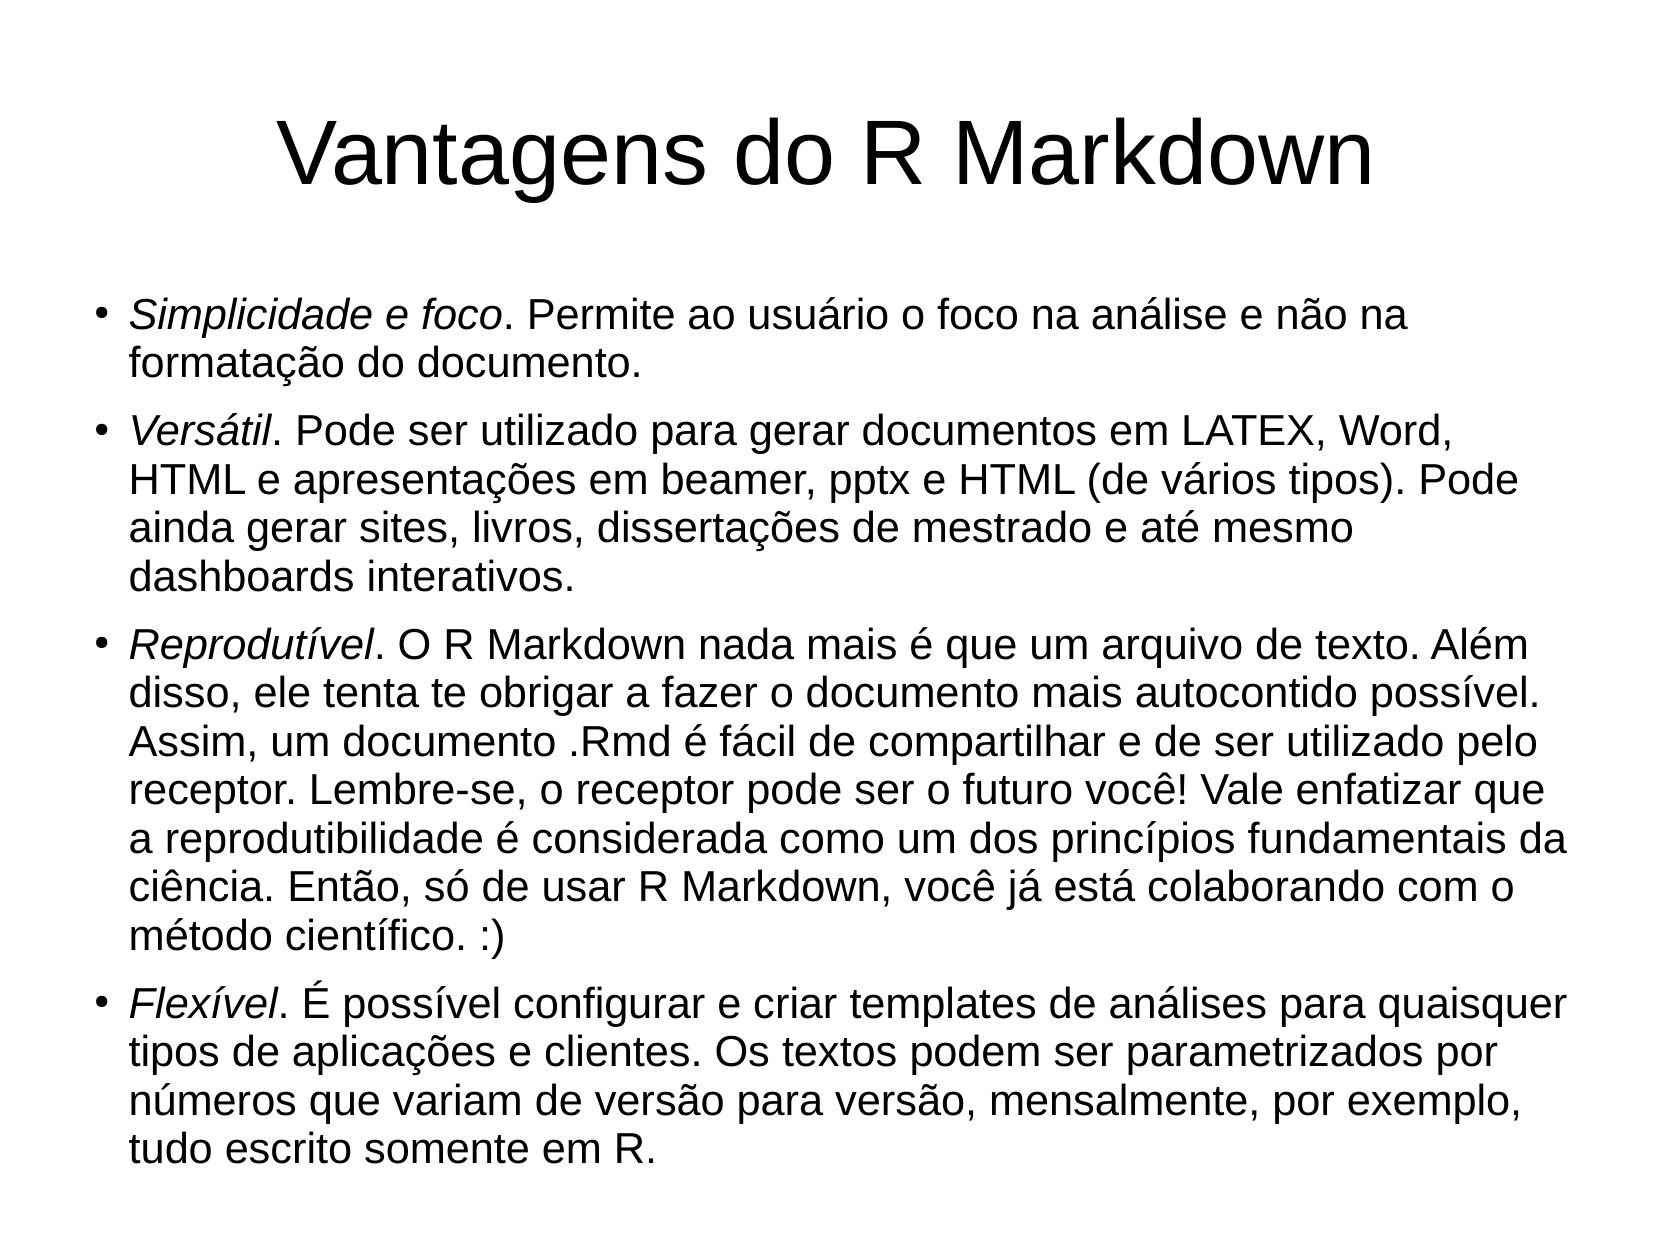

# Vantagens do R Markdown
Simplicidade e foco. Permite ao usuário o foco na análise e não na formatação do documento.
Versátil. Pode ser utilizado para gerar documentos em LATEX, Word, HTML e apresentações em beamer, pptx e HTML (de vários tipos). Pode ainda gerar sites, livros, dissertações de mestrado e até mesmo dashboards interativos.
Reprodutível. O R Markdown nada mais é que um arquivo de texto. Além disso, ele tenta te obrigar a fazer o documento mais autocontido possível. Assim, um documento .Rmd é fácil de compartilhar e de ser utilizado pelo receptor. Lembre-se, o receptor pode ser o futuro você! Vale enfatizar que a reprodutibilidade é considerada como um dos princípios fundamentais da ciência. Então, só de usar R Markdown, você já está colaborando com o método científico. :)
Flexível. É possível configurar e criar templates de análises para quaisquer tipos de aplicações e clientes. Os textos podem ser parametrizados por números que variam de versão para versão, mensalmente, por exemplo, tudo escrito somente em R.